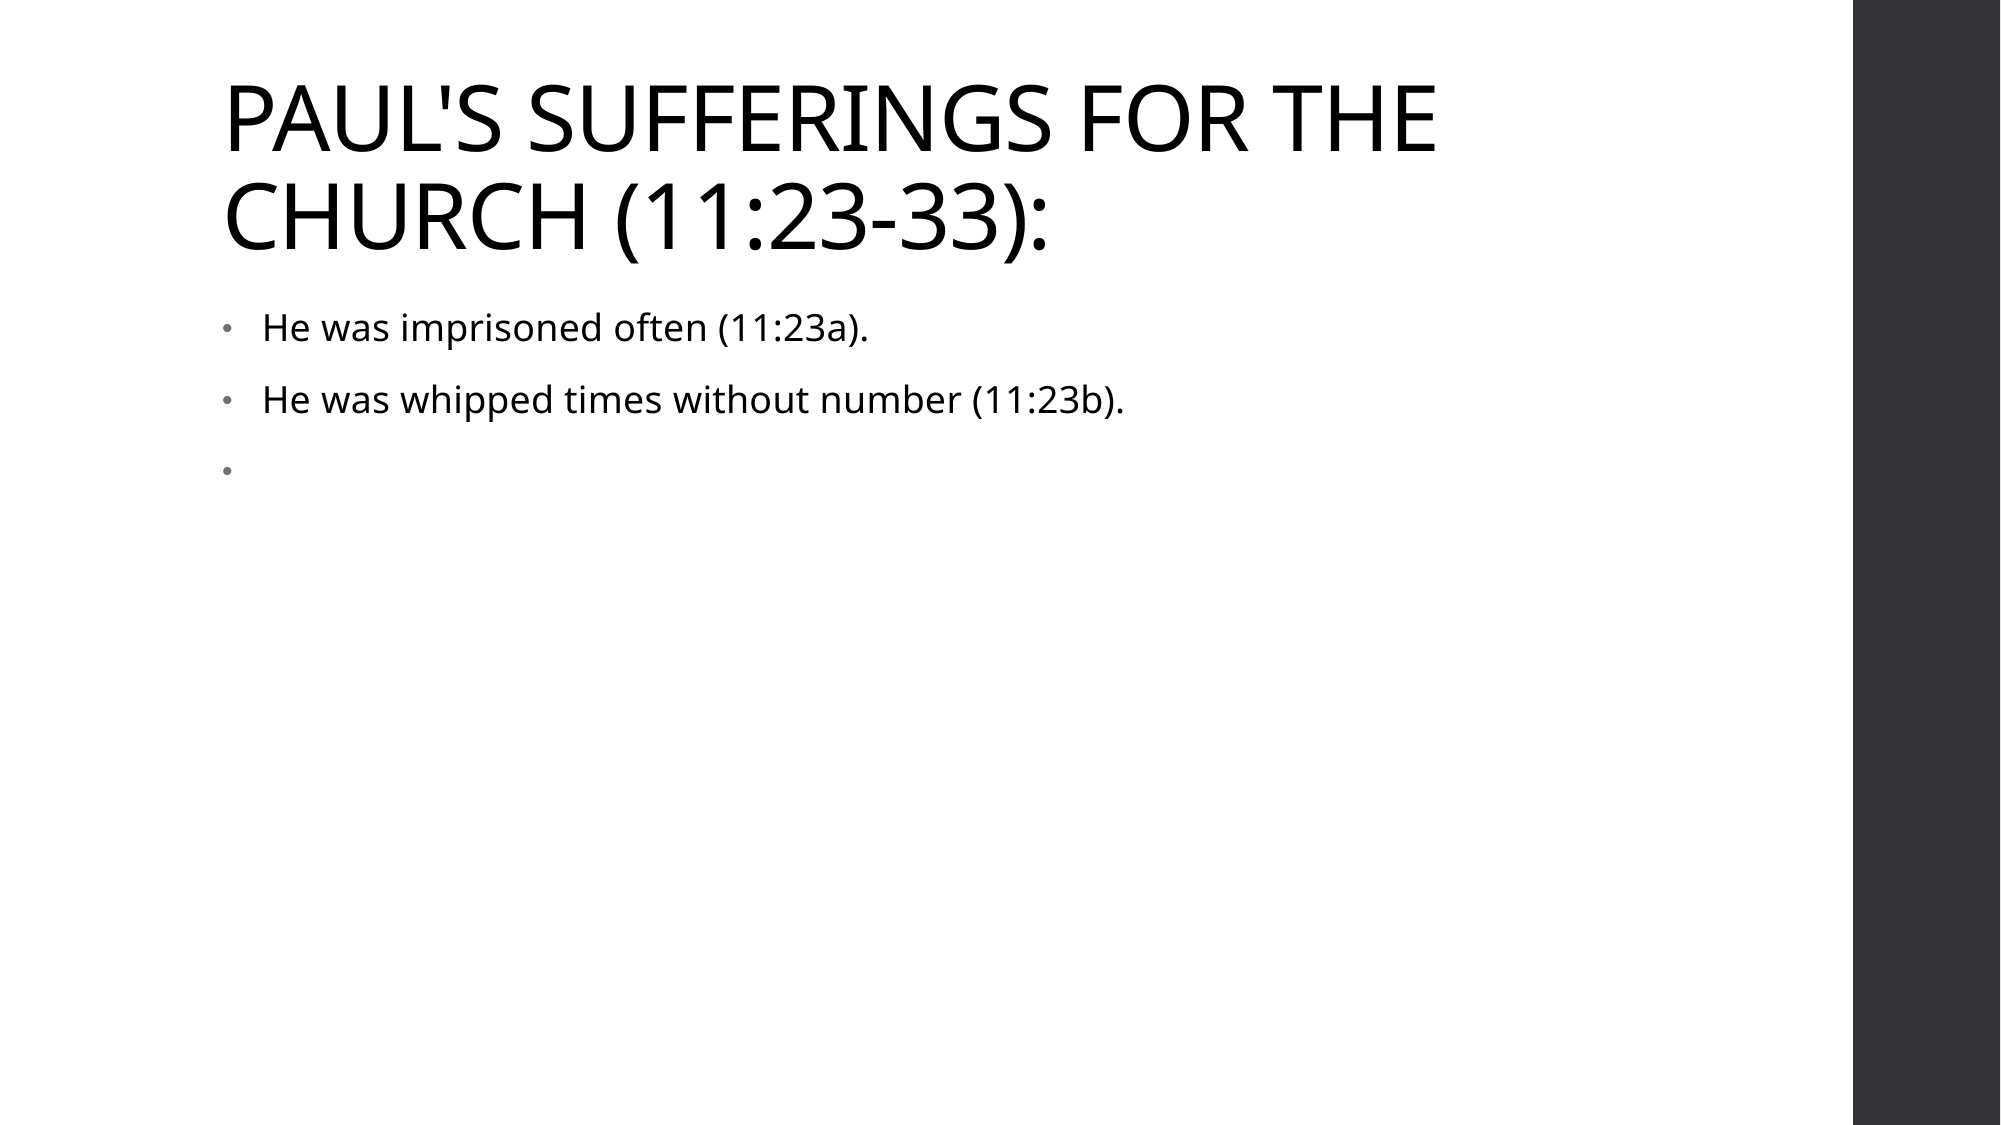

# PAUL'S SUFFERINGS FOR THE CHURCH (11:23-33):
 He was imprisoned often (11:23a).
 He was whipped times without number (11:23b).